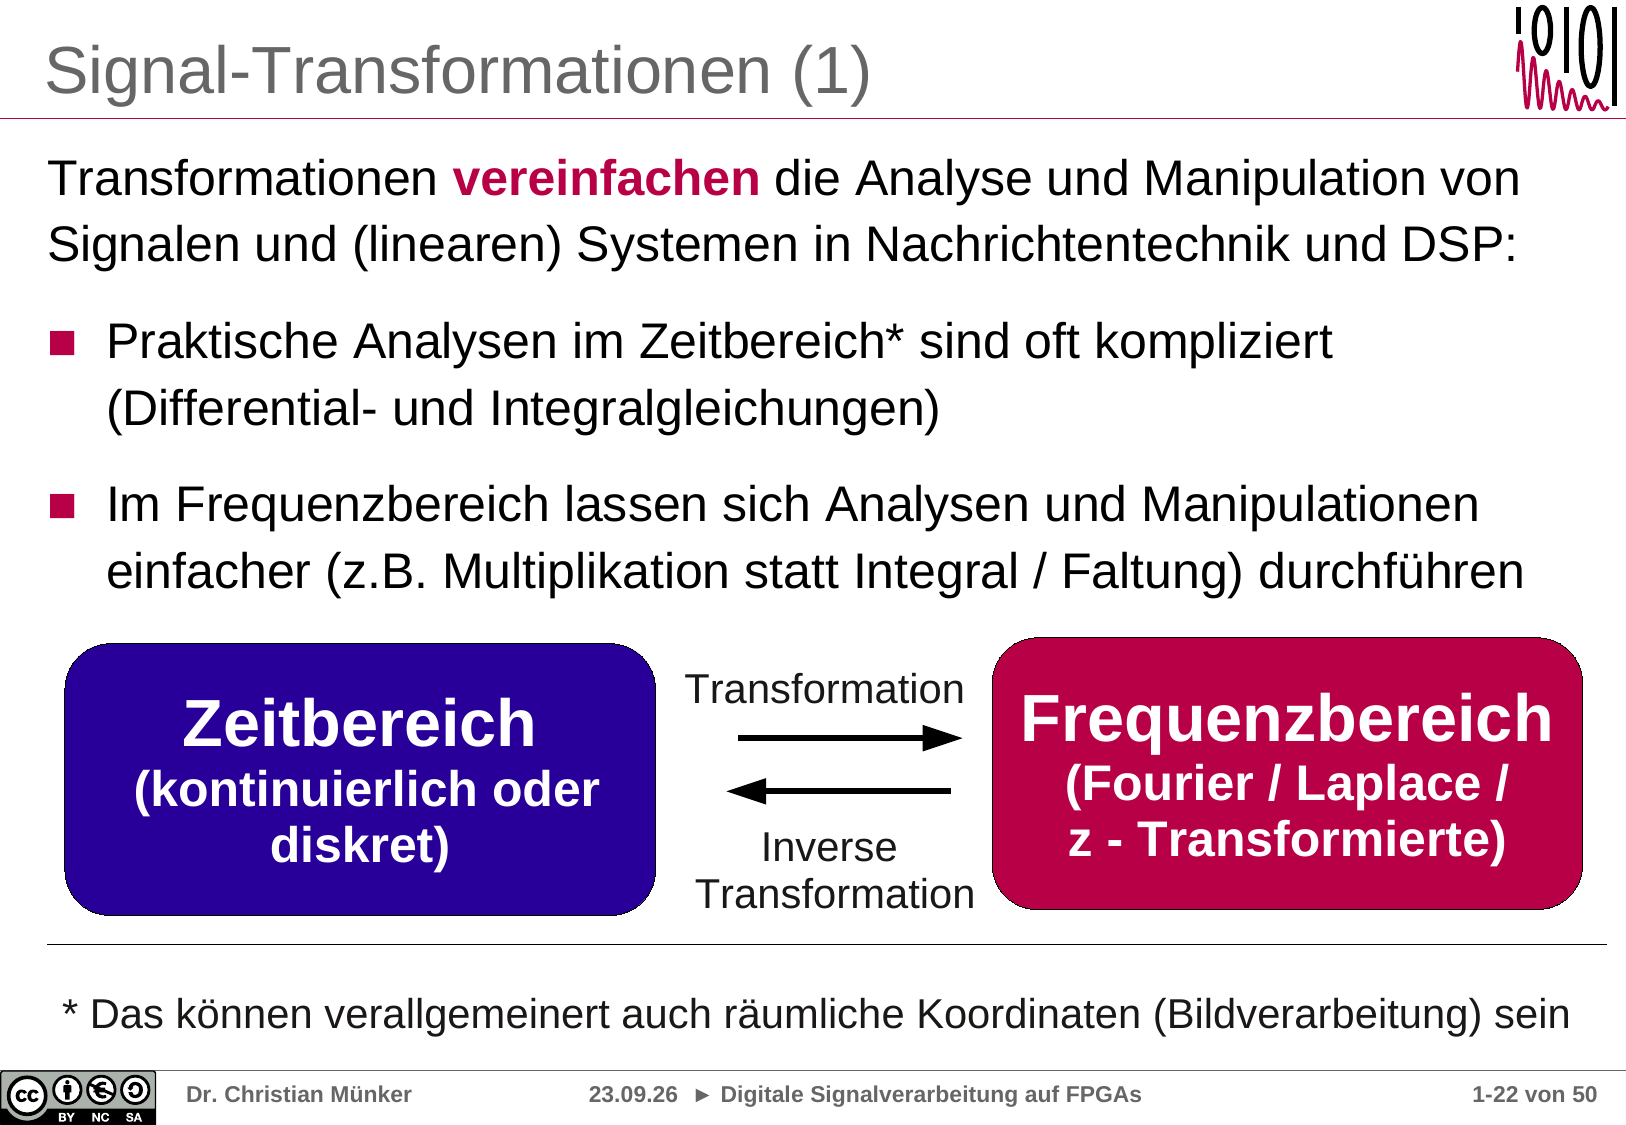

# Signal-Transformationen (1)
Transformationen vereinfachen die Analyse und Manipulation von Signalen und (linearen) Systemen in Nachrichtentechnik und DSP:
Praktische Analysen im Zeitbereich* sind oft kompliziert (Differential- und Integralgleichungen)
Im Frequenzbereich lassen sich Analysen und Manipulationen einfacher (z.B. Multiplikation statt Integral / Faltung) durchführen
Frequenzbereich
 (Fourier / Laplace /
z - Transformierte)
Zeitbereich
 (kontinuierlich oder diskret)
Transformation
Inverse
Transformation
* Das können verallgemeinert auch räumliche Koordinaten (Bildverarbeitung) sein